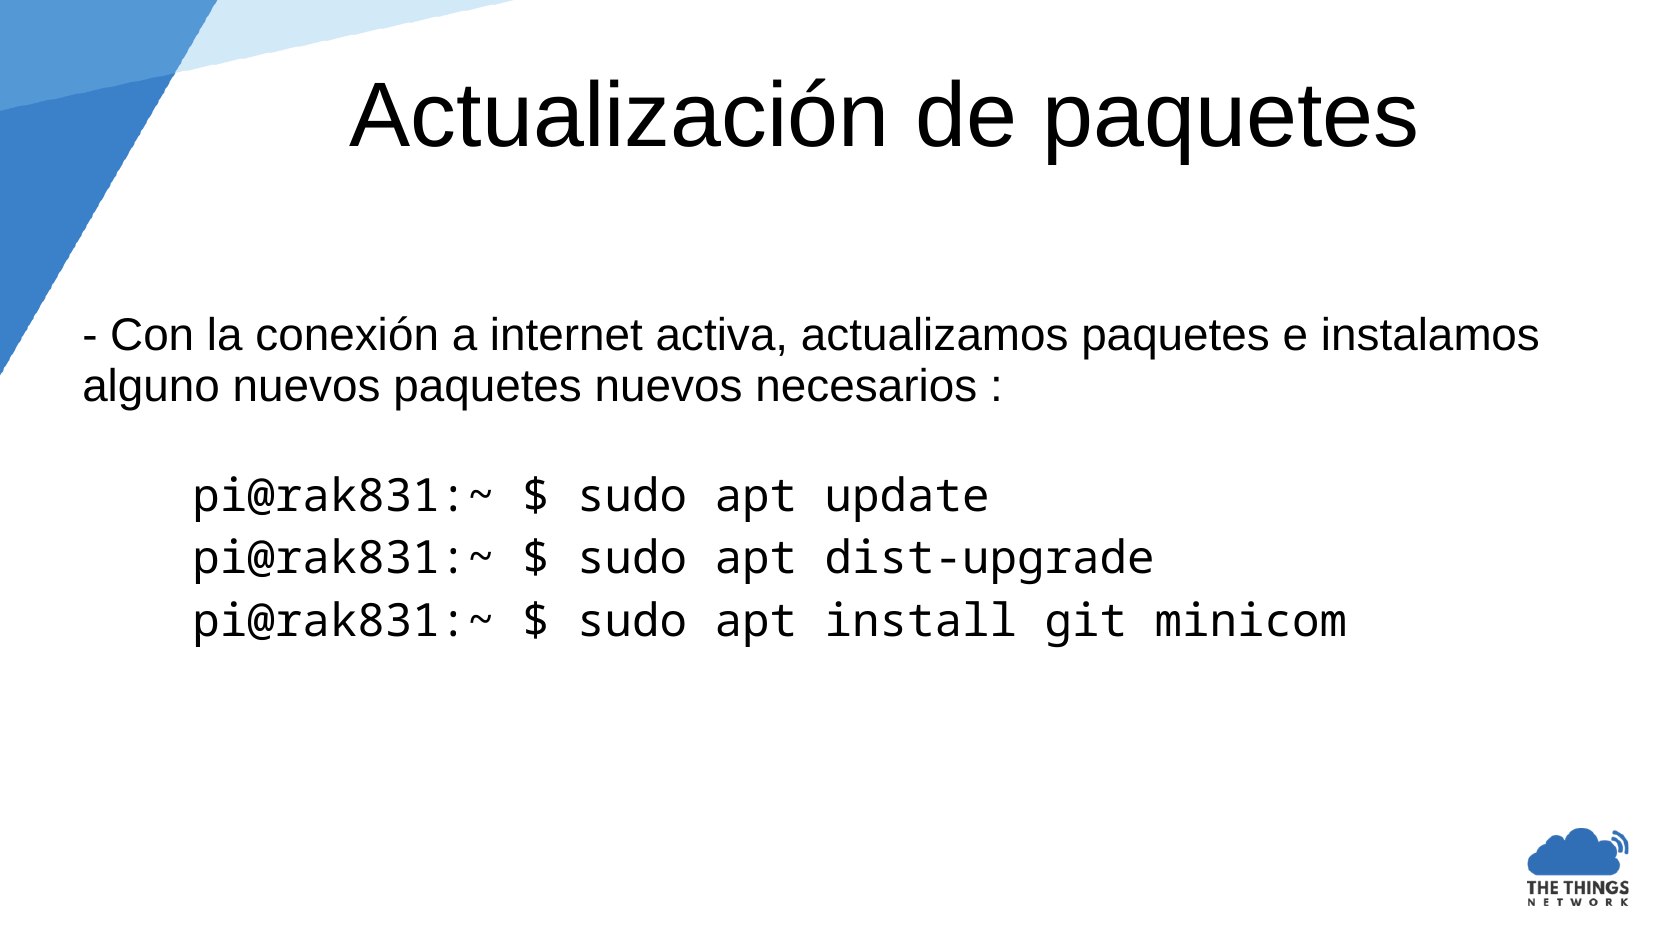

# Actualización de paquetes
- Con la conexión a internet activa, actualizamos paquetes e instalamos alguno nuevos paquetes nuevos necesarios :
 pi@rak831:~ $ sudo apt update
 pi@rak831:~ $ sudo apt dist-upgrade
 pi@rak831:~ $ sudo apt install git minicom